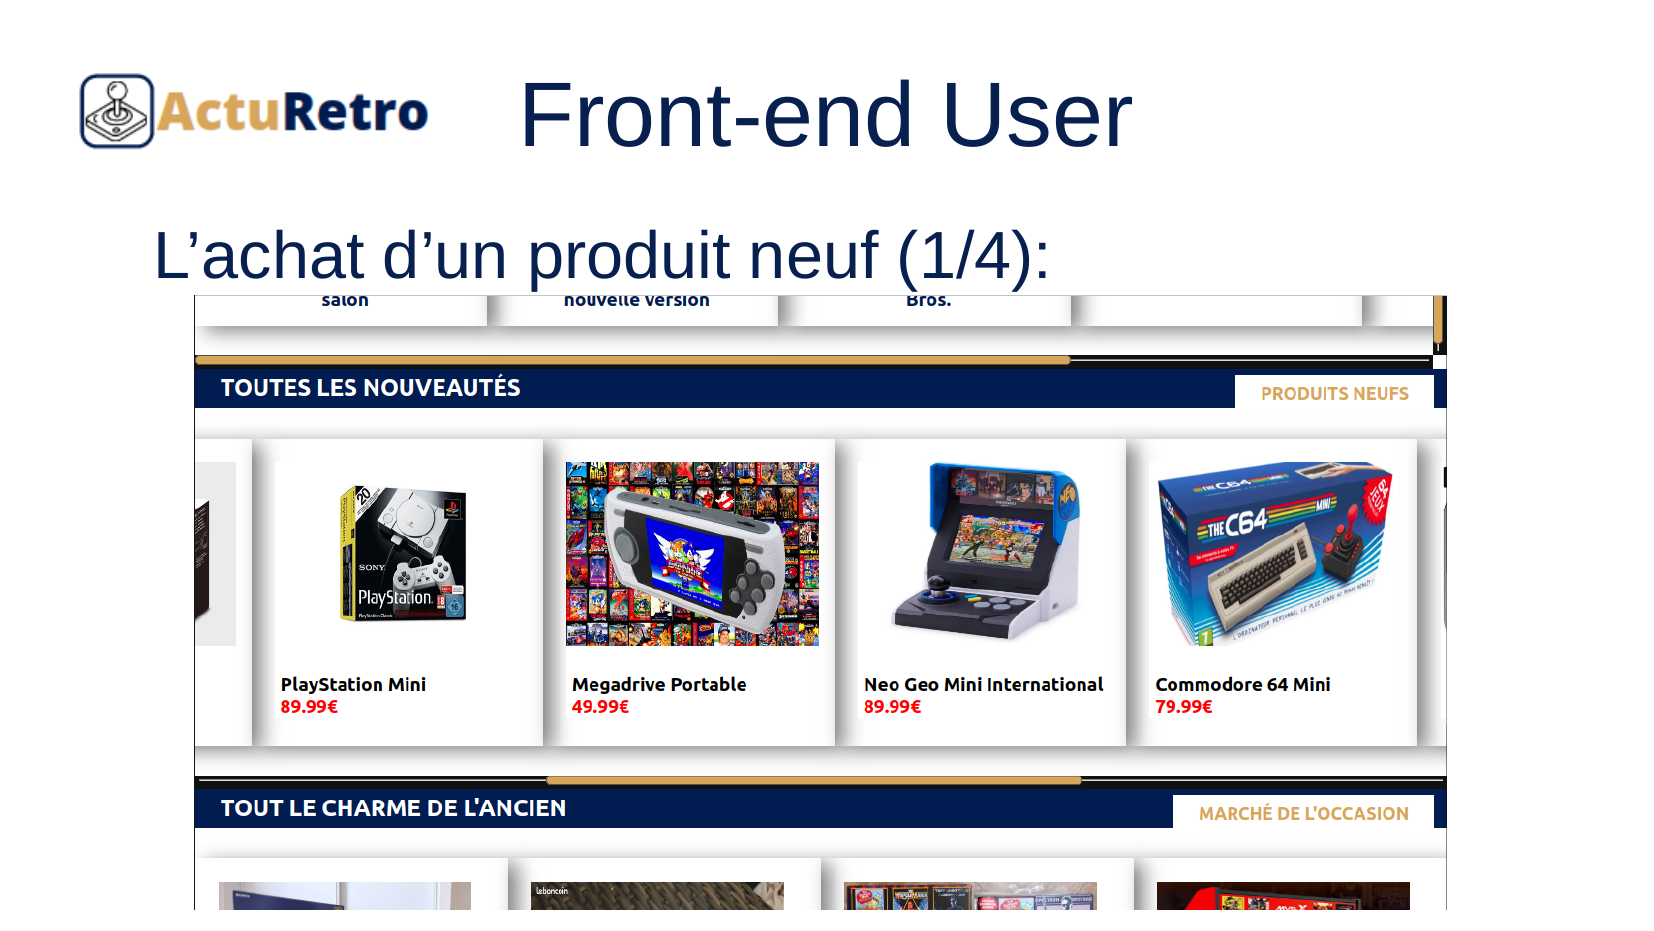

# Front-end User
L’achat d’un produit neuf (1/4):